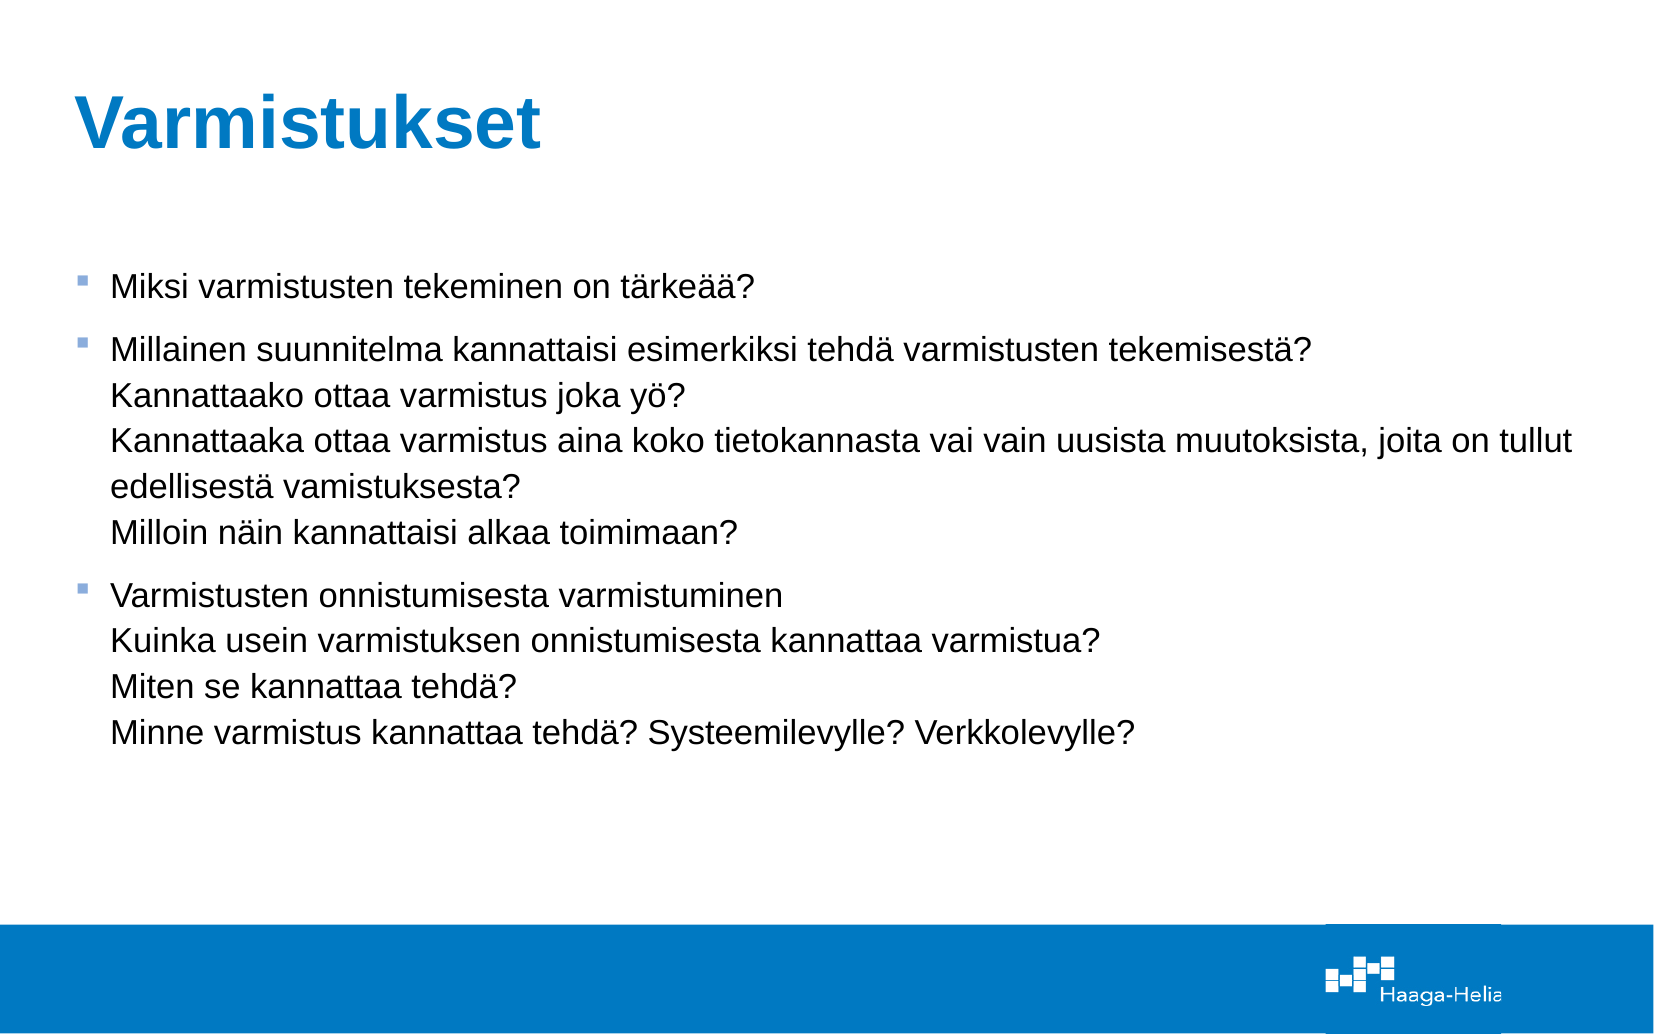

Varmistukset
# Miksi varmistusten tekeminen on tärkeää?
Millainen suunnitelma kannattaisi esimerkiksi tehdä varmistusten tekemisestä?
Kannattaako ottaa varmistus joka yö?
Kannattaaka ottaa varmistus aina koko tietokannasta vai vain uusista muutoksista, joita on tullut edellisestä vamistuksesta?
Milloin näin kannattaisi alkaa toimimaan?
Varmistusten onnistumisesta varmistuminen
Kuinka usein varmistuksen onnistumisesta kannattaa varmistua?
Miten se kannattaa tehdä?
Minne varmistus kannattaa tehdä? Systeemilevylle? Verkkolevylle?